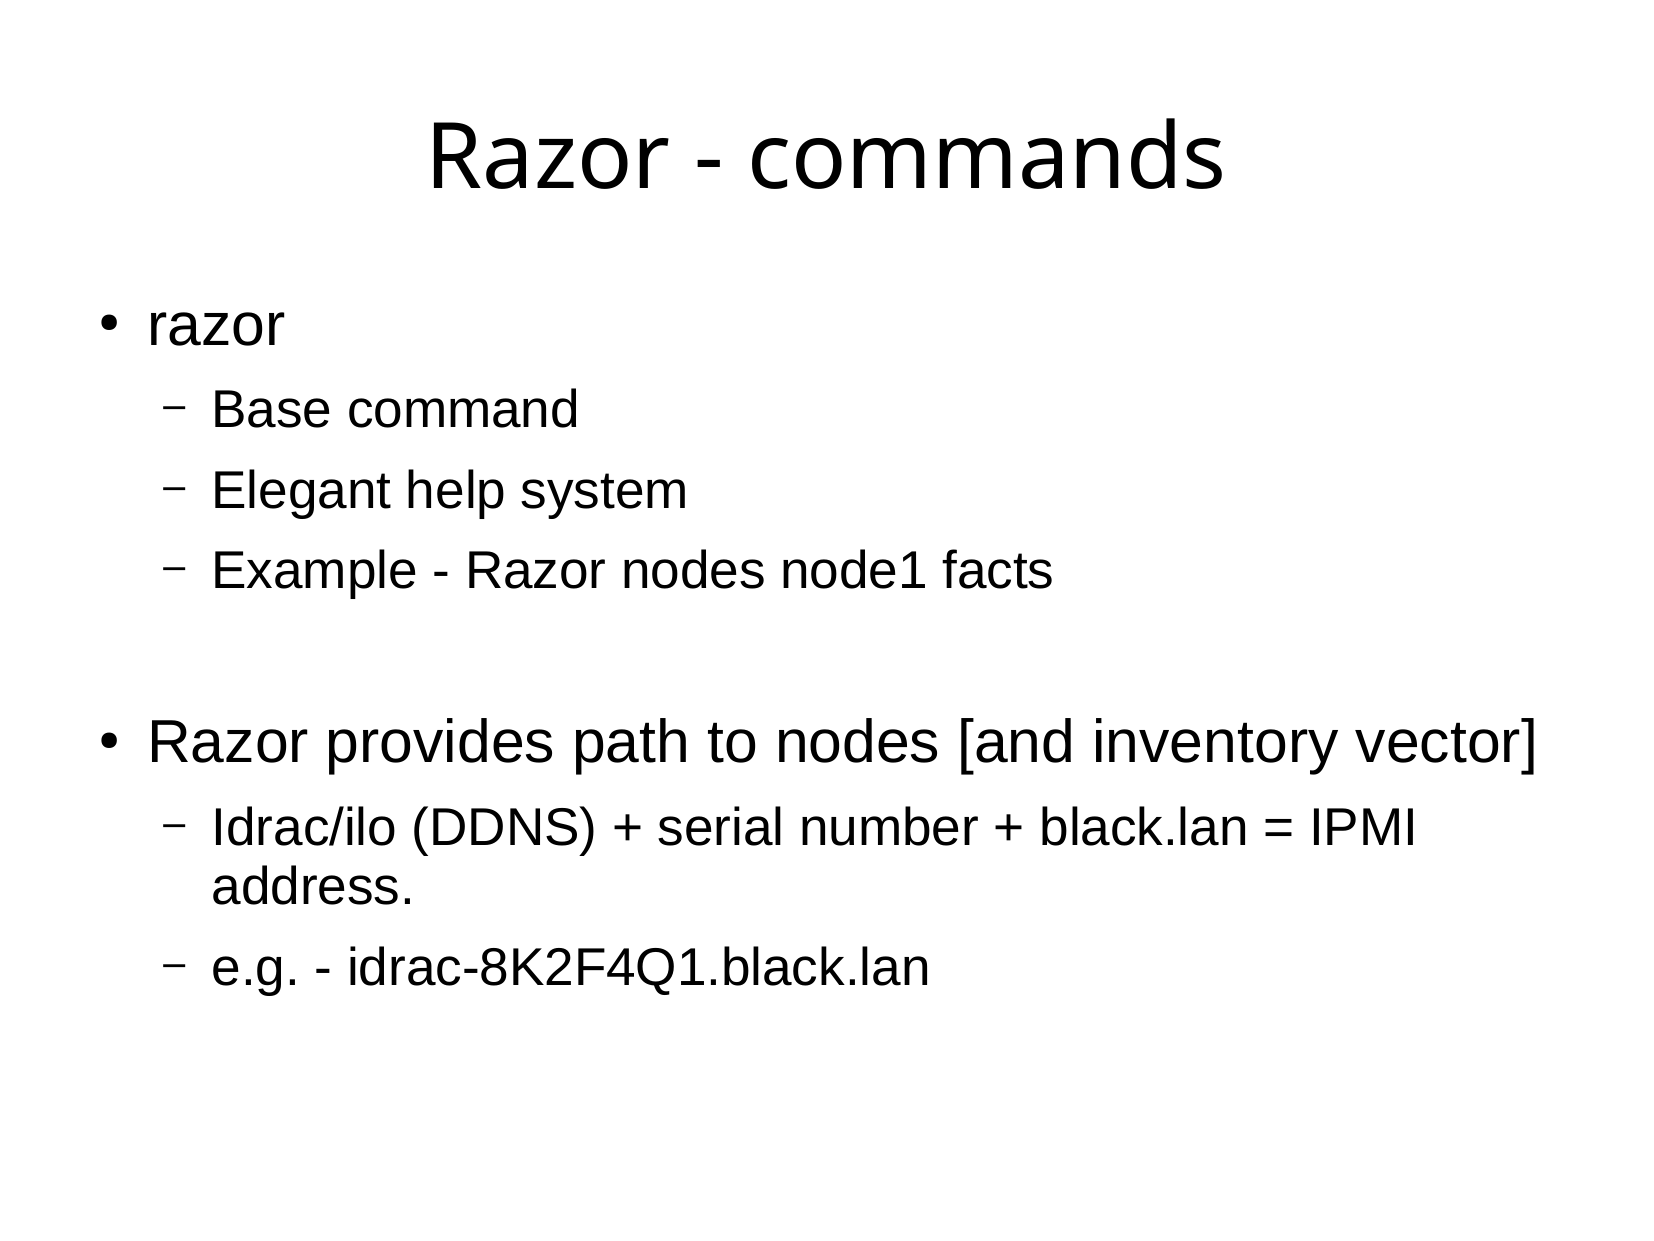

# Razor - commands
razor
Base command
Elegant help system
Example - Razor nodes node1 facts
Razor provides path to nodes [and inventory vector]
Idrac/ilo (DDNS) + serial number + black.lan = IPMI address.
e.g. - idrac-8K2F4Q1.black.lan